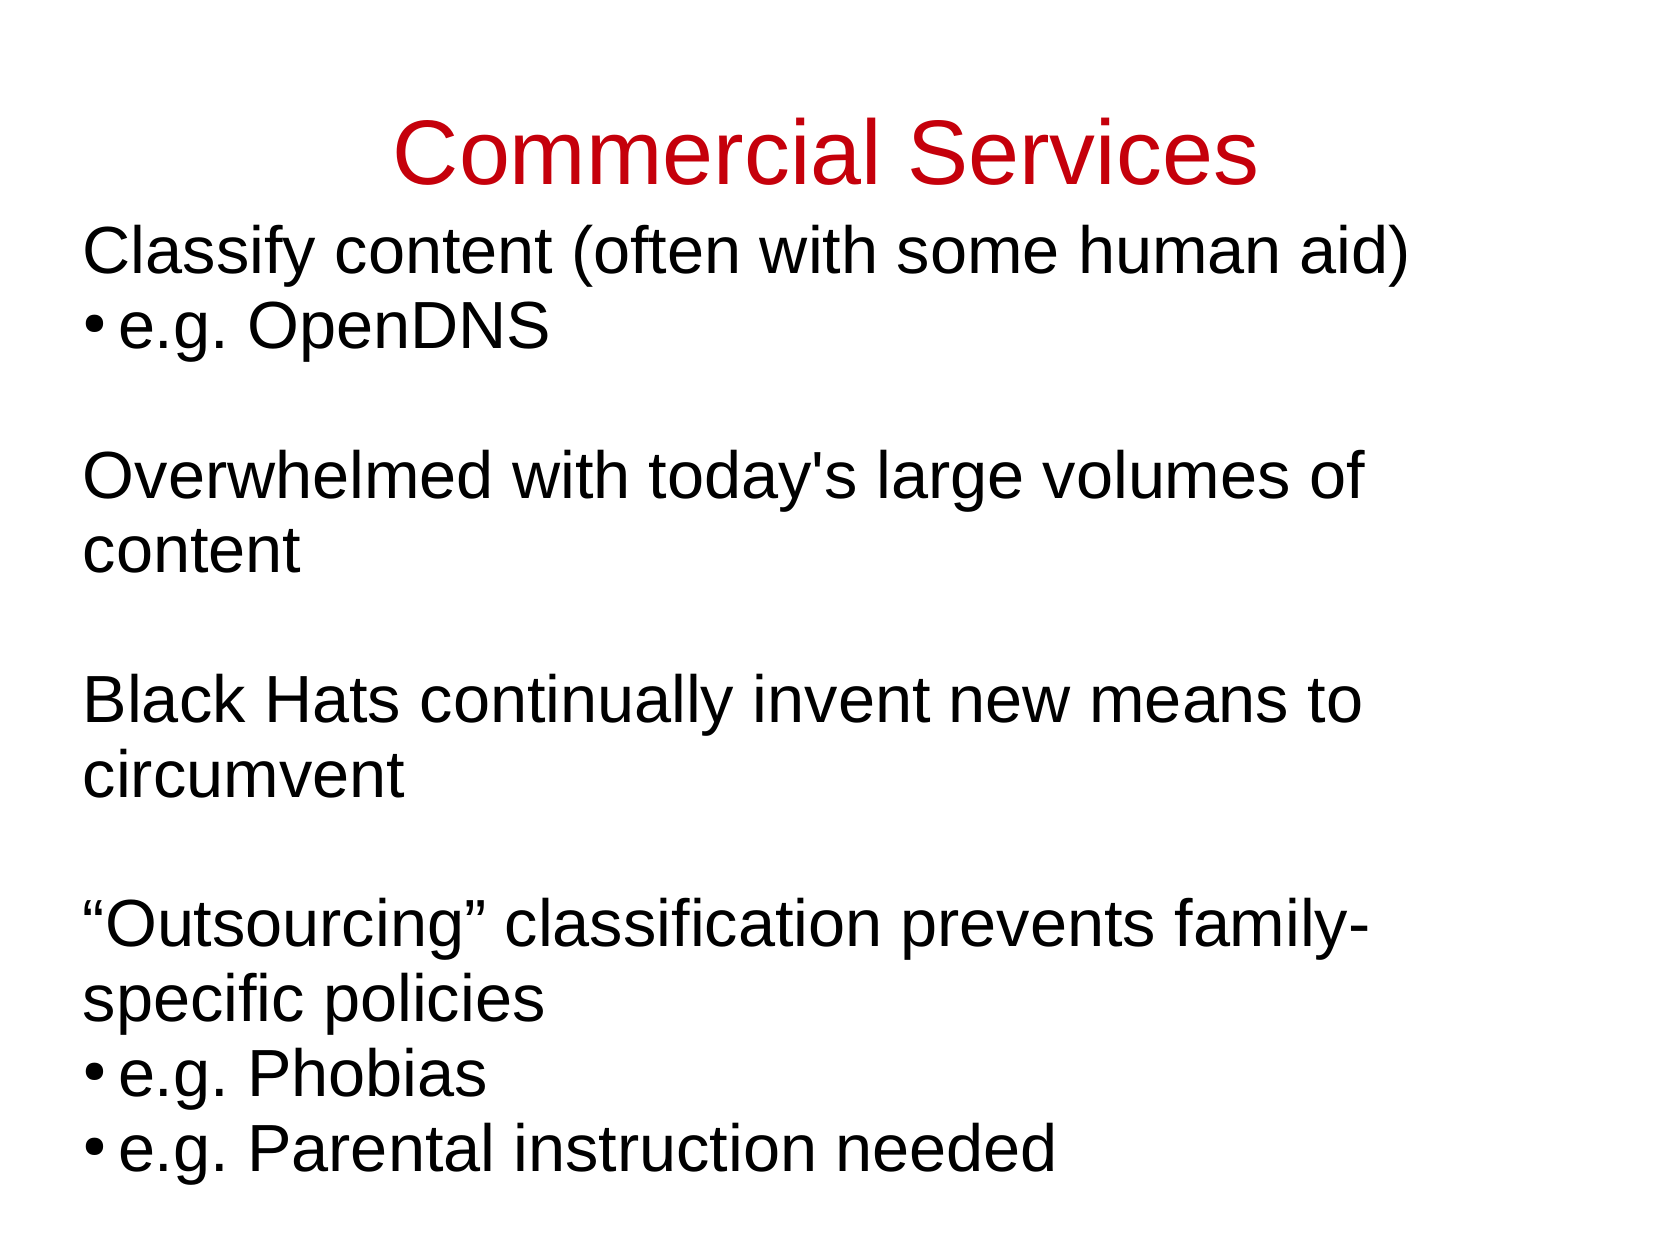

# Commercial Services
Classify content (often with some human aid)
e.g. OpenDNS
Overwhelmed with today's large volumes of content
Black Hats continually invent new means to circumvent
“Outsourcing” classification prevents family-specific policies
e.g. Phobias
e.g. Parental instruction needed